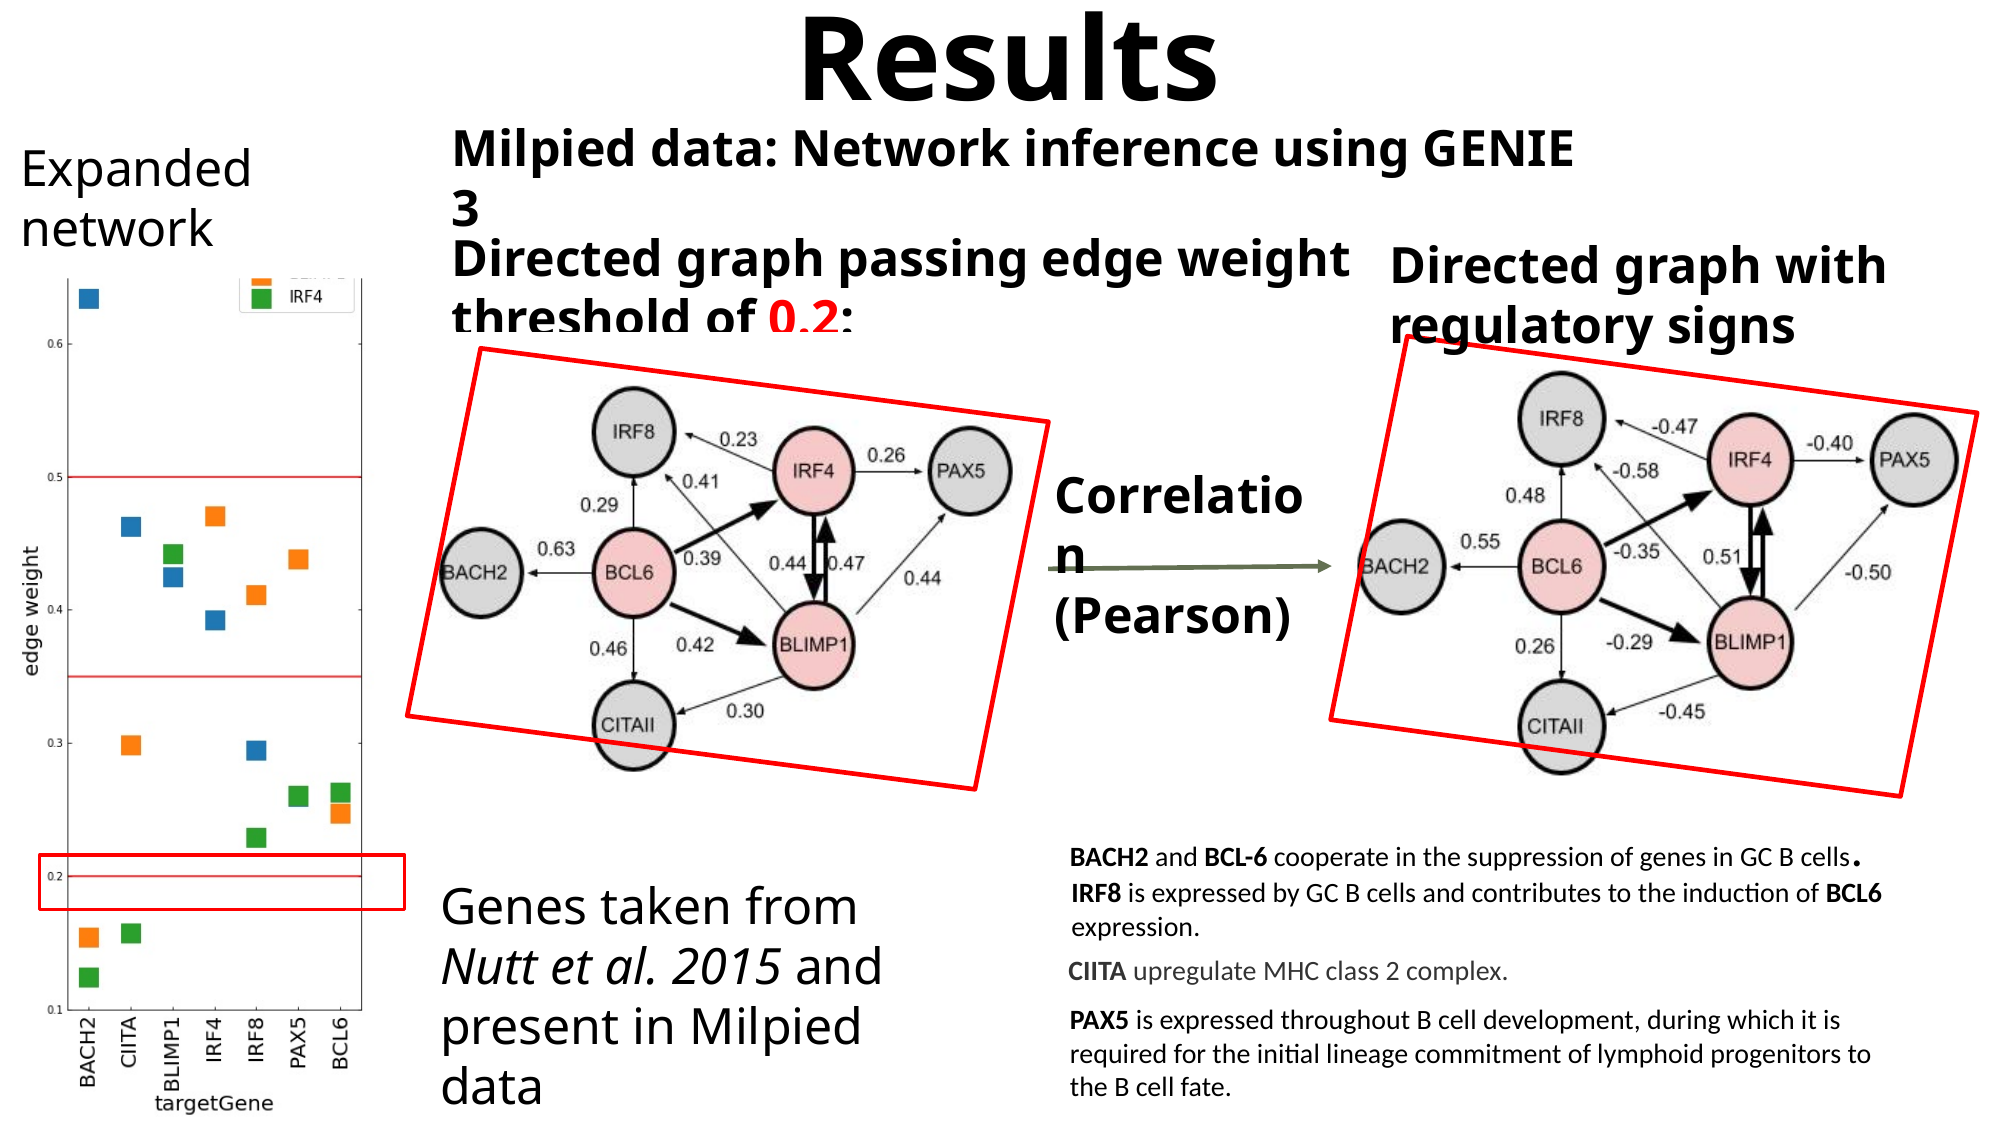

Results
Milpied data: Network inference using GENIE 3
Expanded network
Directed graph passing edge weight threshold of 0.2:
Directed graph with regulatory signs
Correlation
(Pearson)
BACH2 and BCL-6 cooperate in the suppression of genes in GC B cells.
Genes taken from Nutt et al. 2015 and present in Milpied data
IRF8 is expressed by GC B cells and contributes to the induction of BCL6 expression.
CIITA upregulate MHC class 2 complex.
PAX5 is expressed throughout B cell development, during which it is
required for the initial lineage commitment of lymphoid progenitors to
the B cell fate.